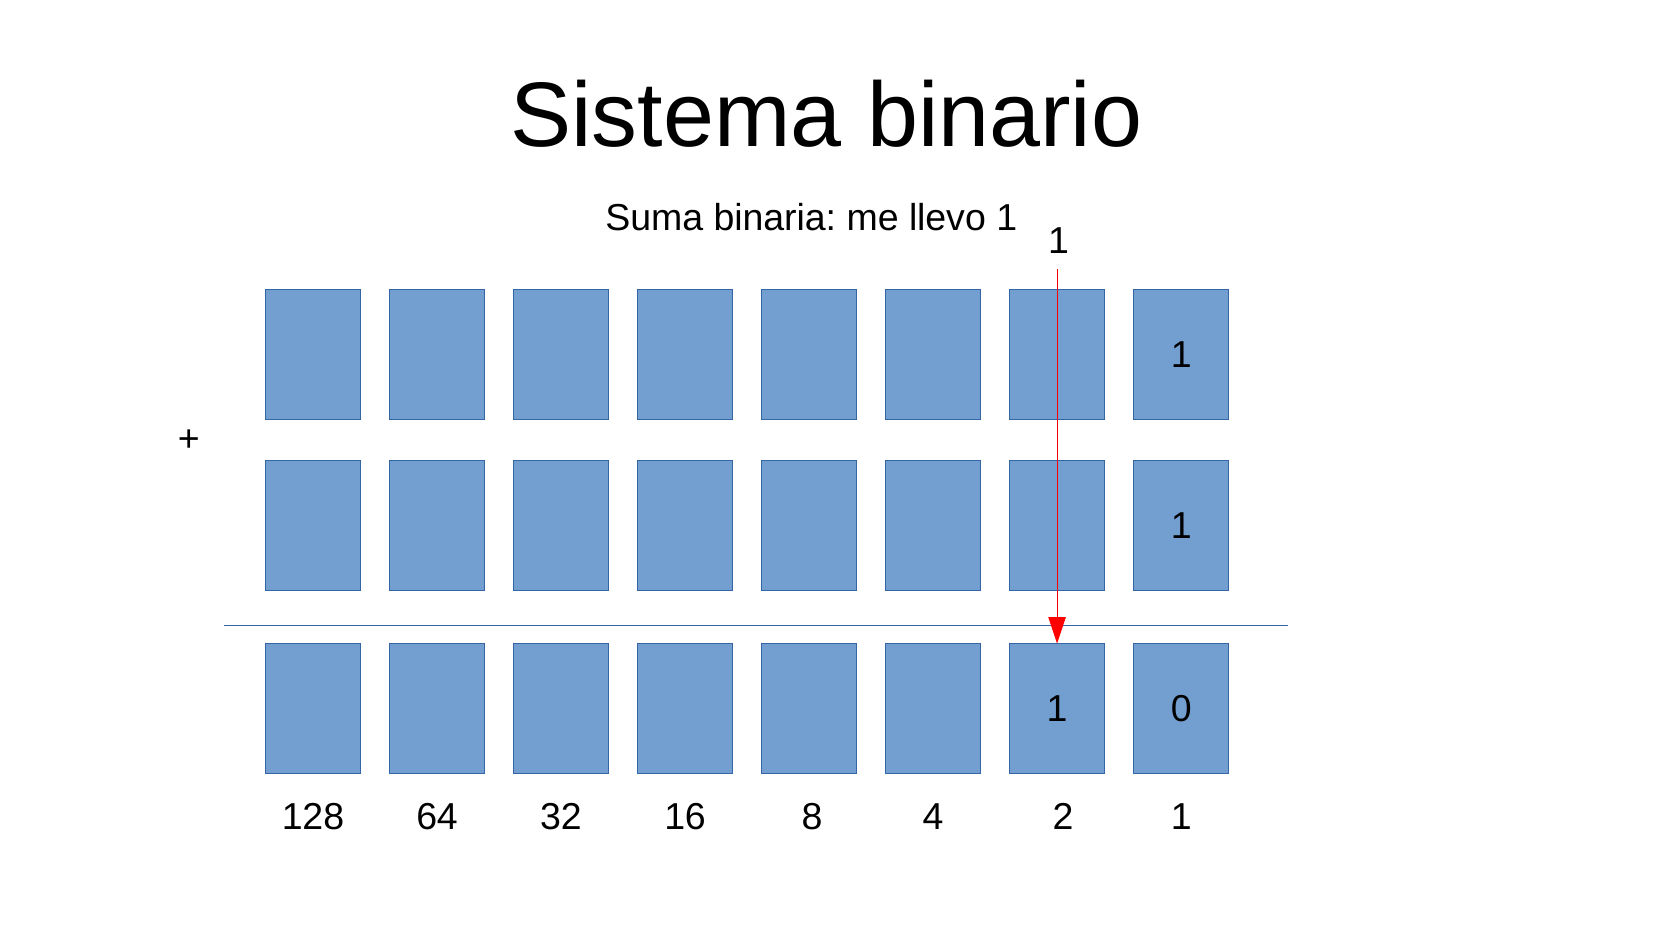

# Sistema binario
Suma binaria: me llevo 1
1
1
+
1
1
0
128
64
32
16
8
4
2
1